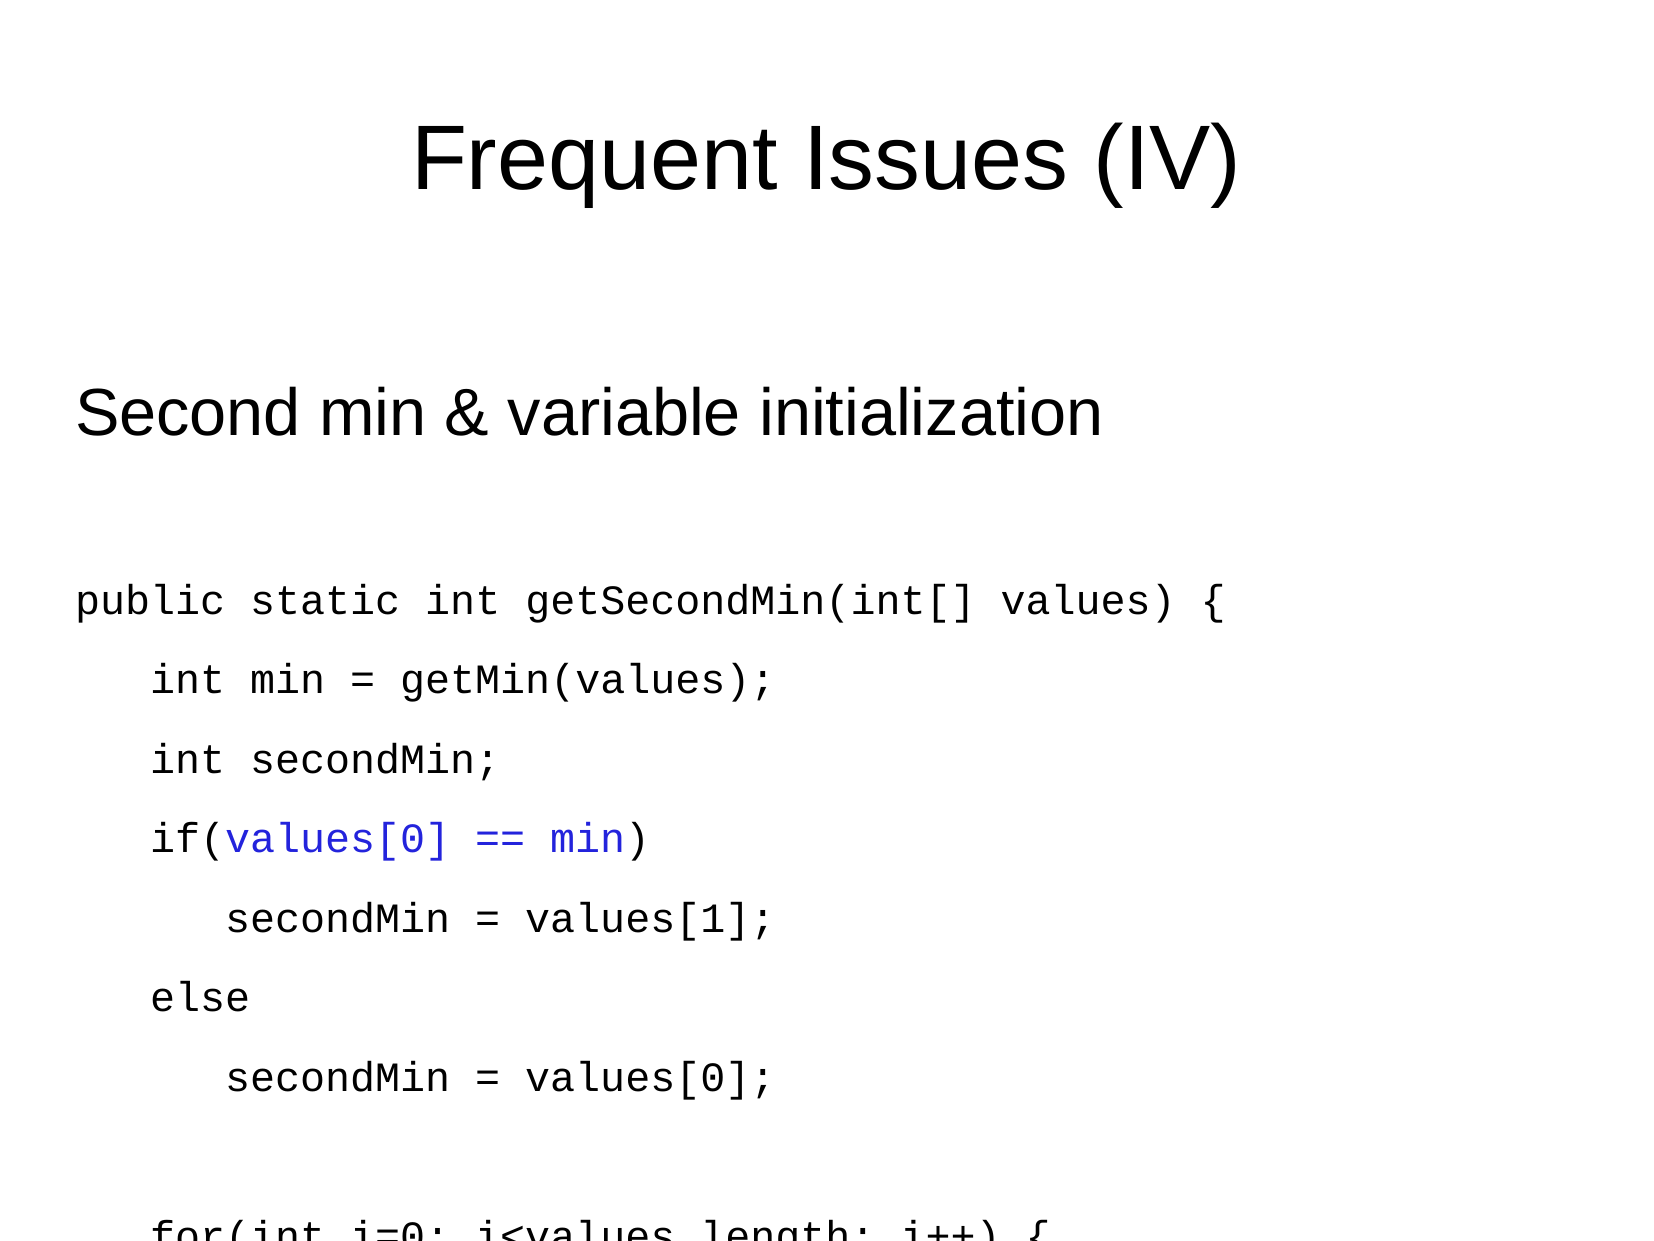

Frequent Issues (IV)
# Second min & variable initialization
public static int getSecondMin(int[] values) {
	int min = getMin(values);
	int secondMin;
	if(values[0] == min)
		secondMin = values[1];
	else
		secondMin = values[0];
	for(int i=0; i<values.length; i++) {
		if(values[i] == min)
			continue;
		if(values[i] < secondMin)
			secondMin = values[i];
	}
	return secondMin;
}